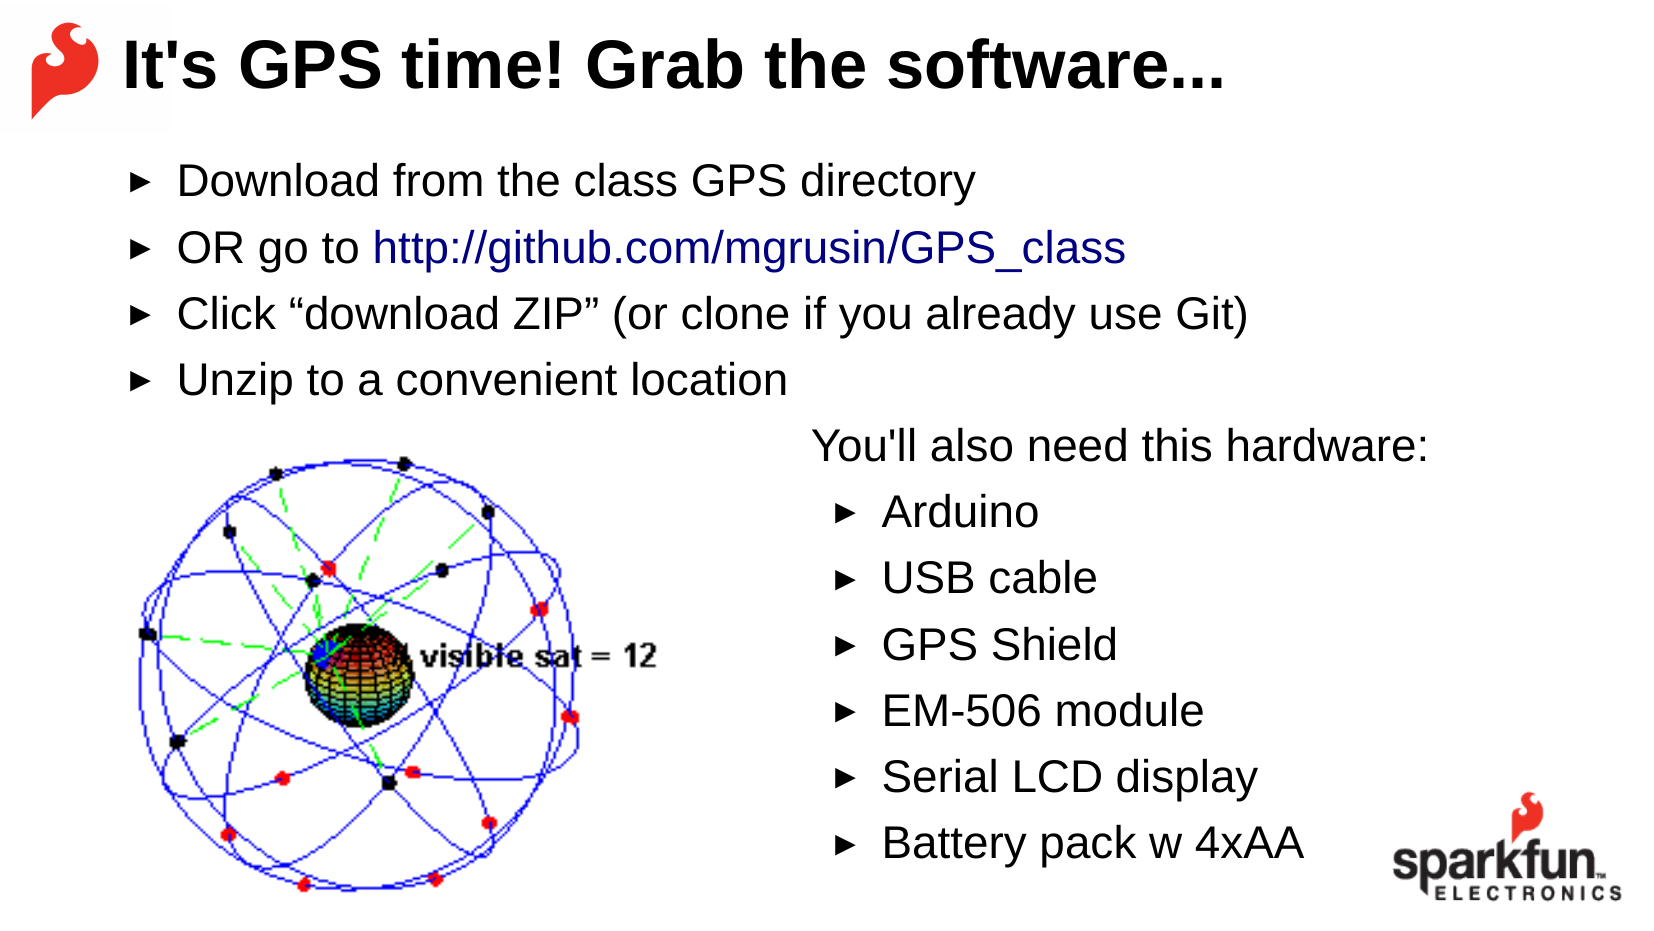

# It's GPS time! Grab the software...
Download from the class GPS directory
OR go to http://github.com/mgrusin/GPS_class
Click “download ZIP” (or clone if you already use Git)
Unzip to a convenient location
You'll also need this hardware:
Arduino
USB cable
GPS Shield
EM-506 module
Serial LCD display
Battery pack w 4xAA